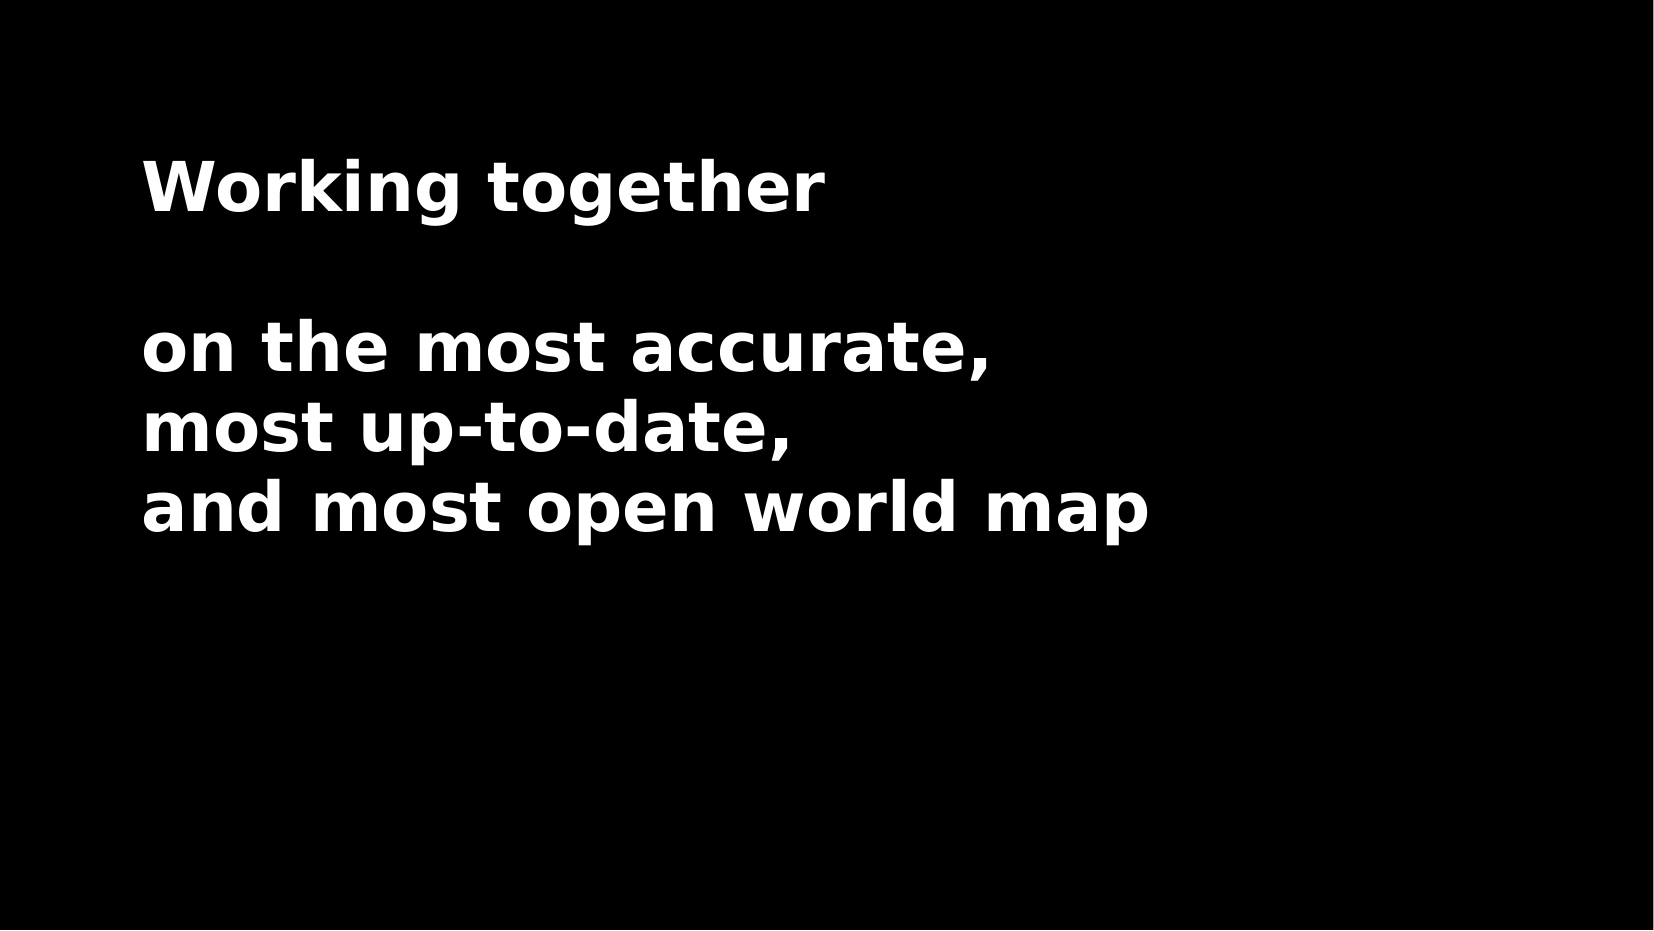

# Working together on the most accurate, most up-to-date, and most open world map